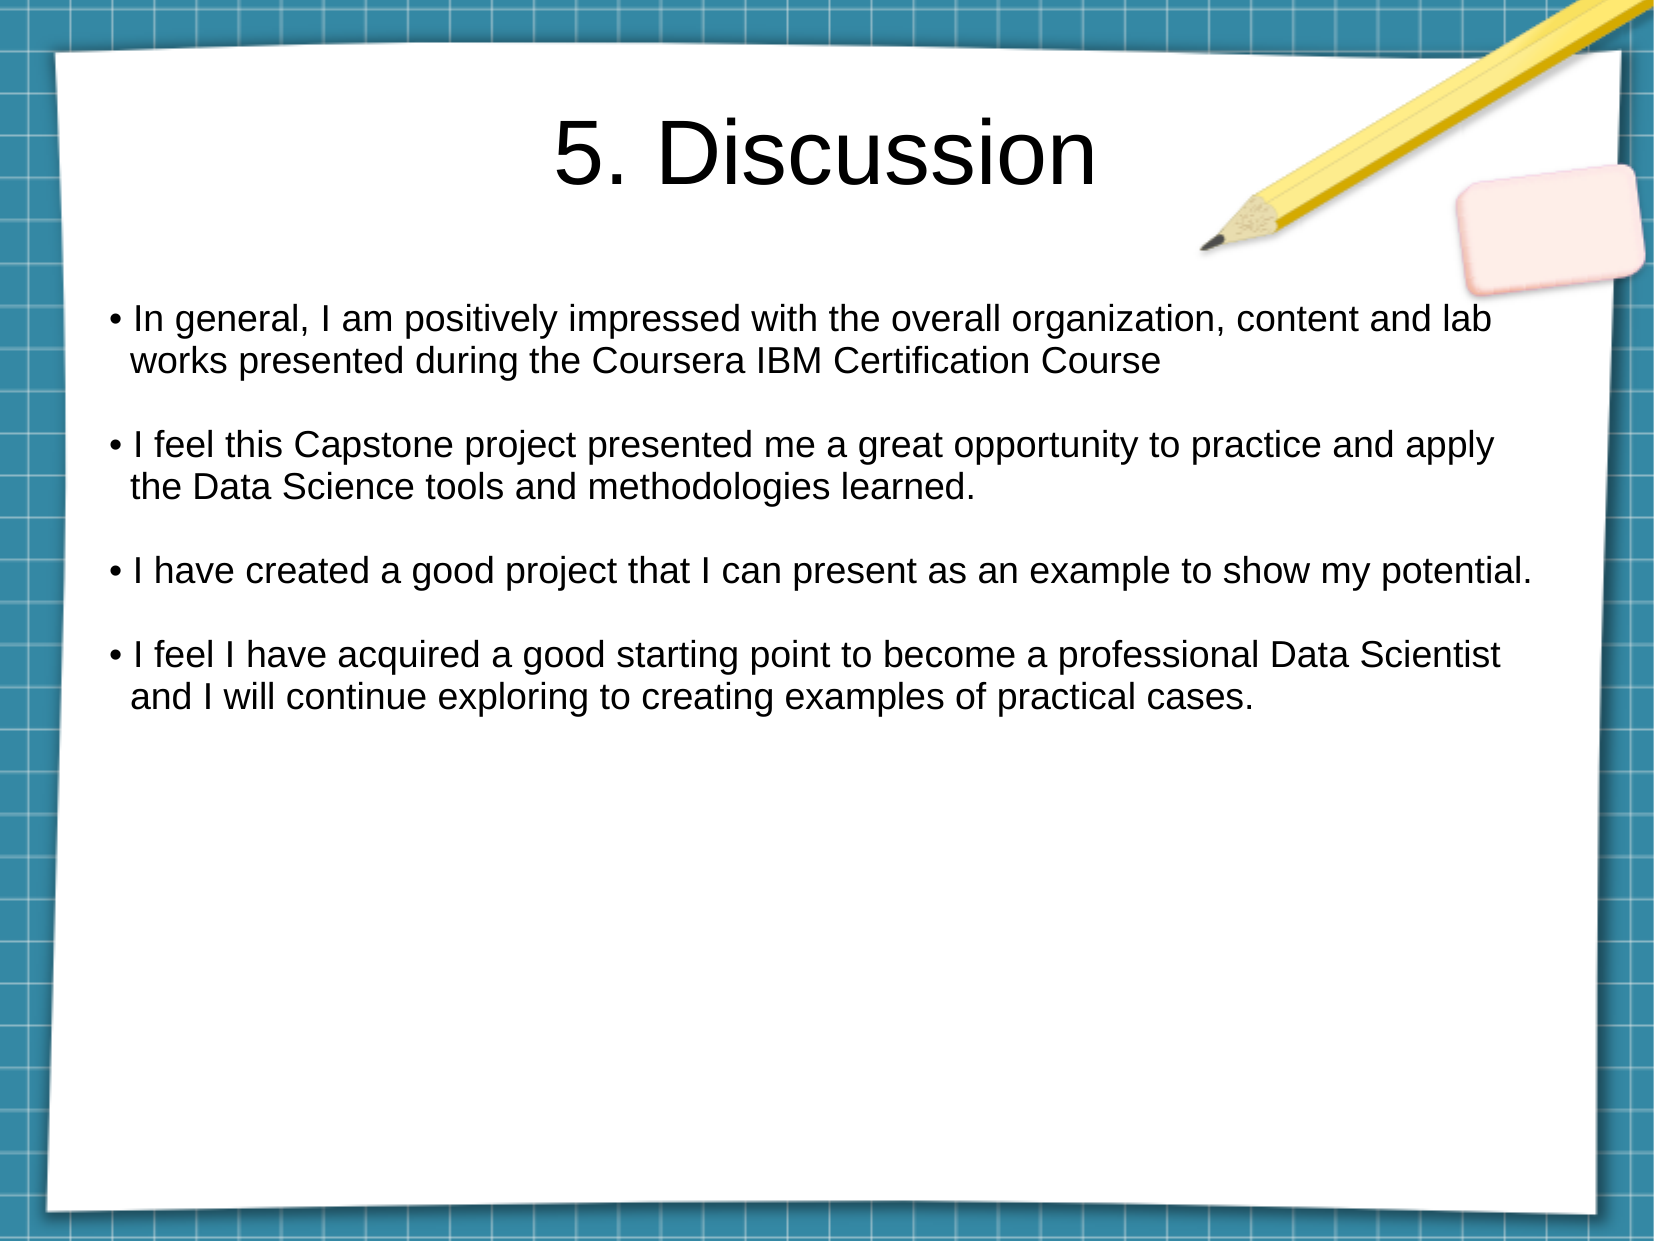

# 5. Discussion
• In general, I am positively impressed with the overall organization, content and lab 	 works presented during the Coursera IBM Certification Course
• I feel this Capstone project presented me a great opportunity to practice and apply 	 the Data Science tools and methodologies learned.
• I have created a good project that I can present as an example to show my potential.
• I feel I have acquired a good starting point to become a professional Data Scientist 	 and I will continue exploring to creating examples of practical cases.